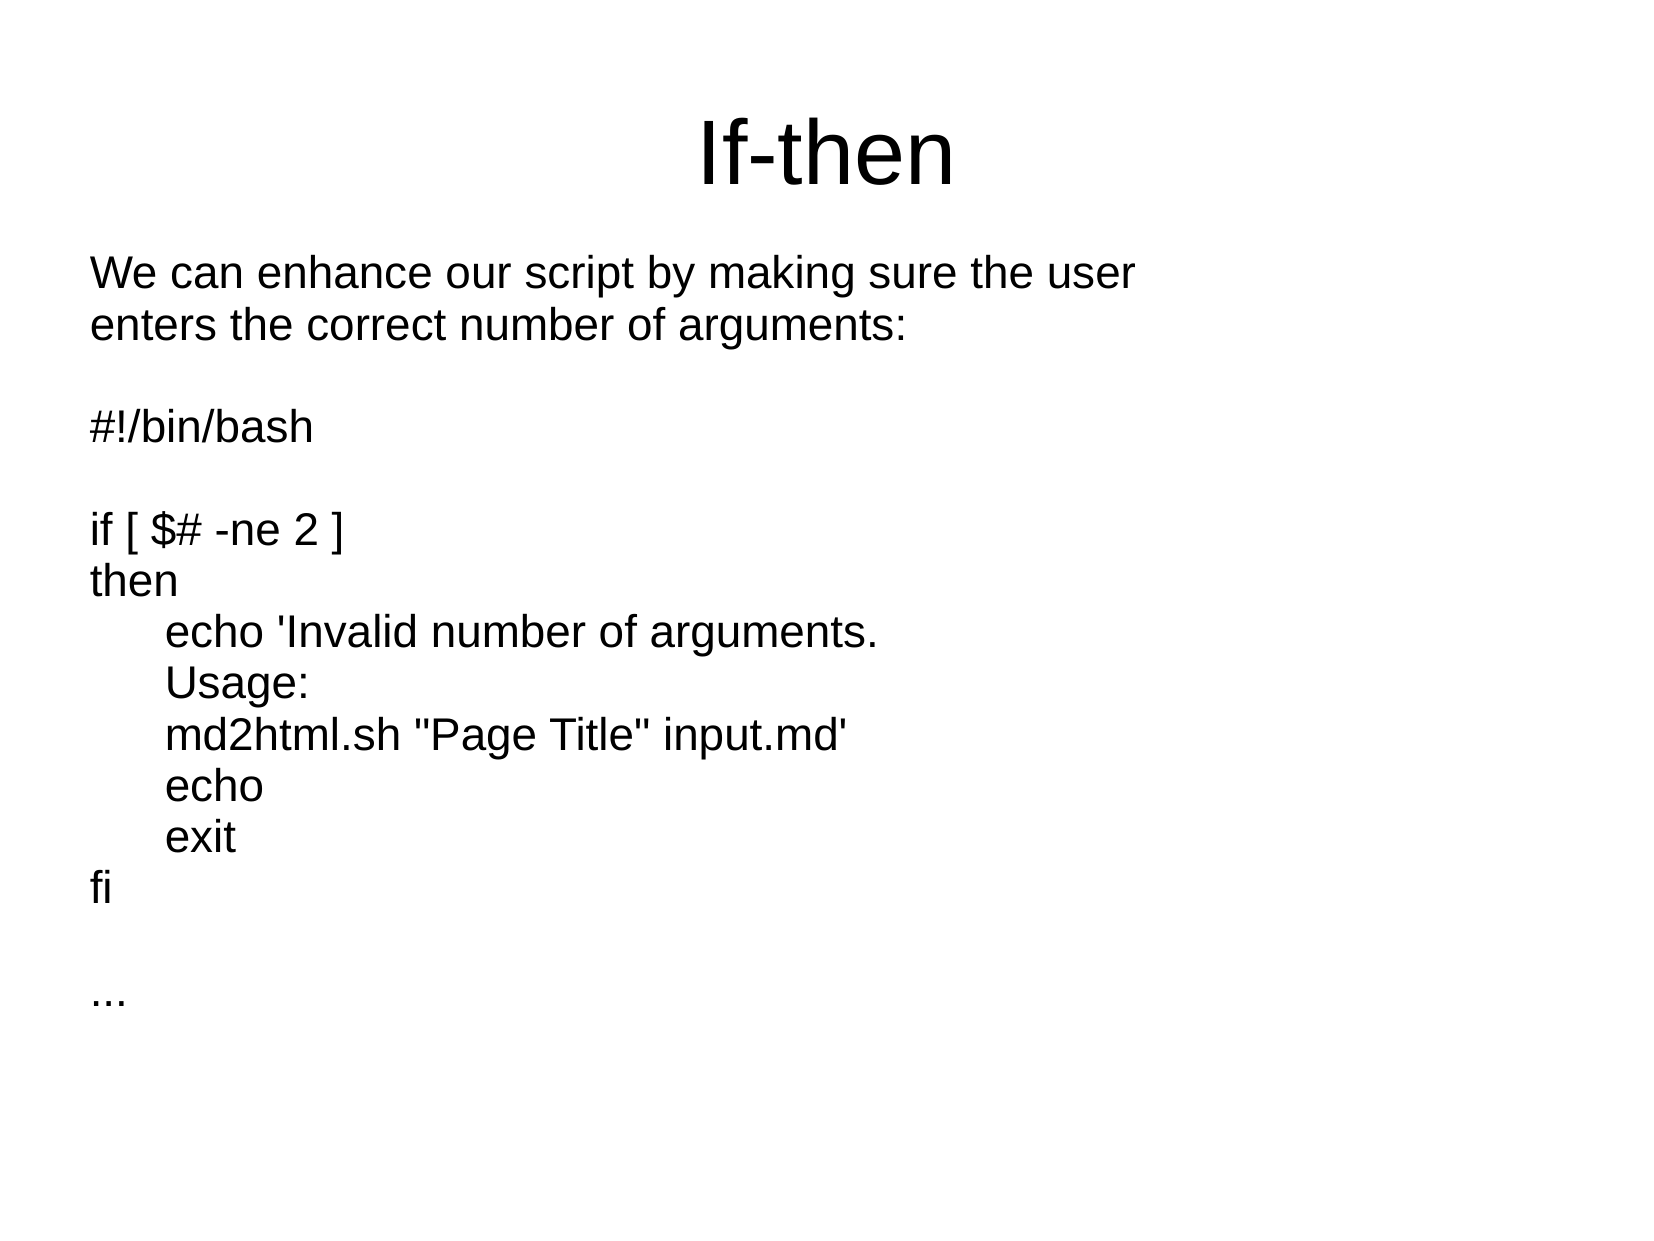

# If-then
We can enhance our script by making sure the user
enters the correct number of arguments:
#!/bin/bash
if [ $# -ne 2 ]
then
	echo 'Invalid number of arguments.
	Usage:
	md2html.sh "Page Title" input.md'
	echo
	exit
fi
...